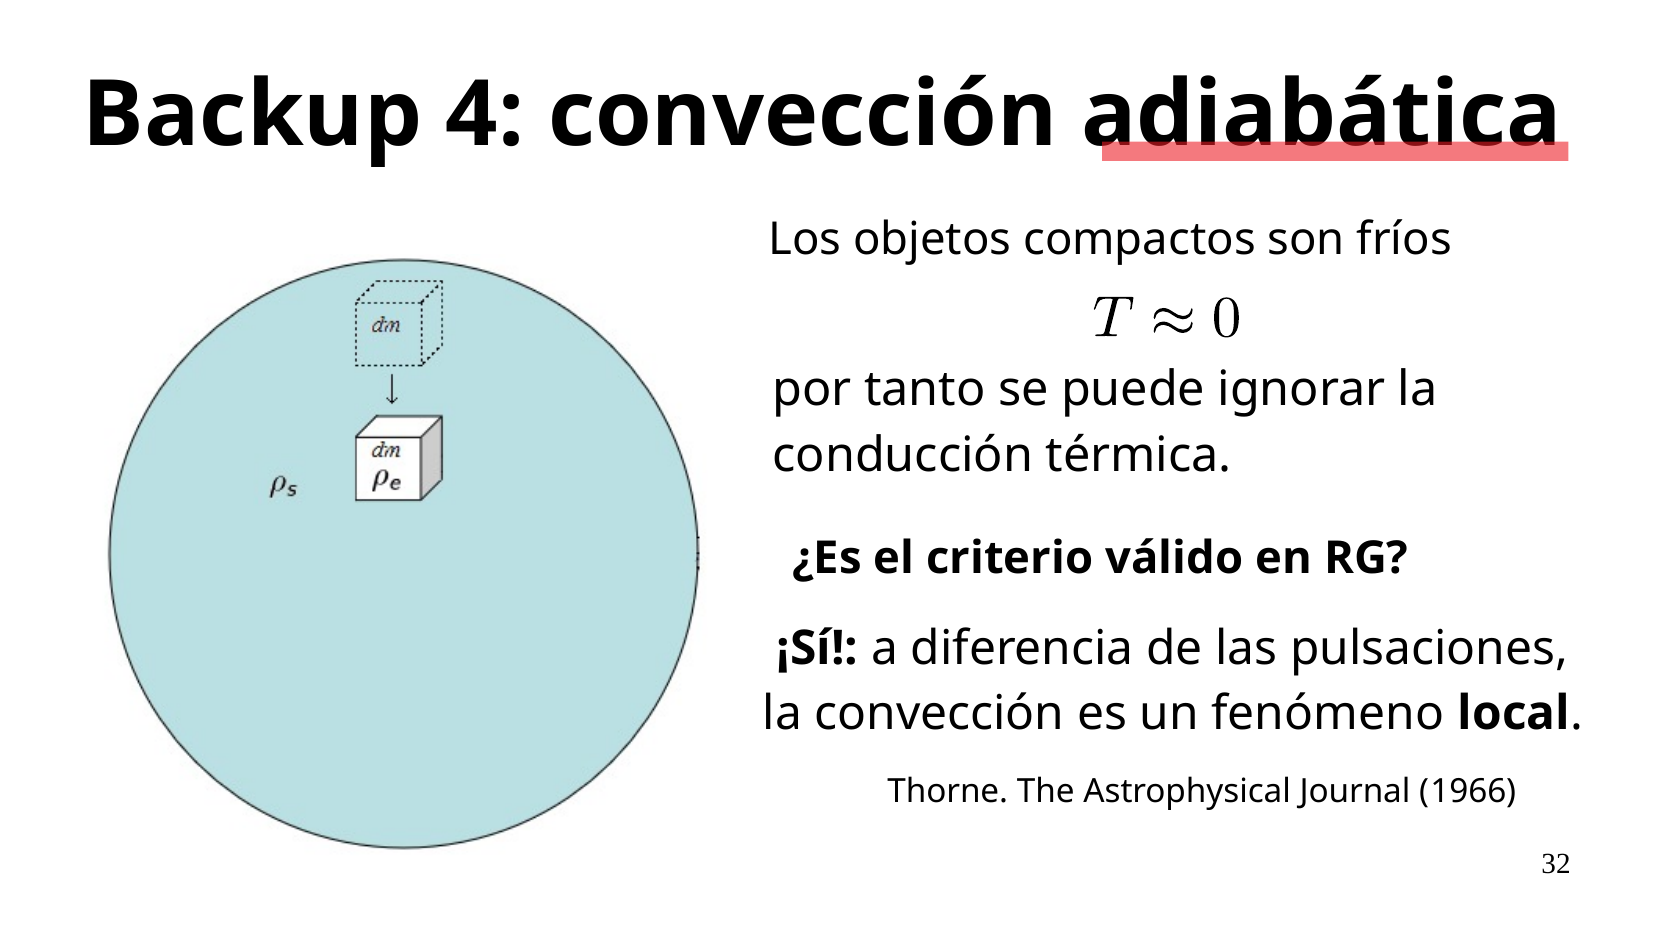

# Backup 4: convección adiabática
Los objetos compactos son fríos
por tanto se puede ignorar la conducción térmica.
¿Es el criterio válido en RG?
¡Sí!: a diferencia de las pulsaciones, la convección es un fenómeno local.
Thorne. The Astrophysical Journal (1966)
32